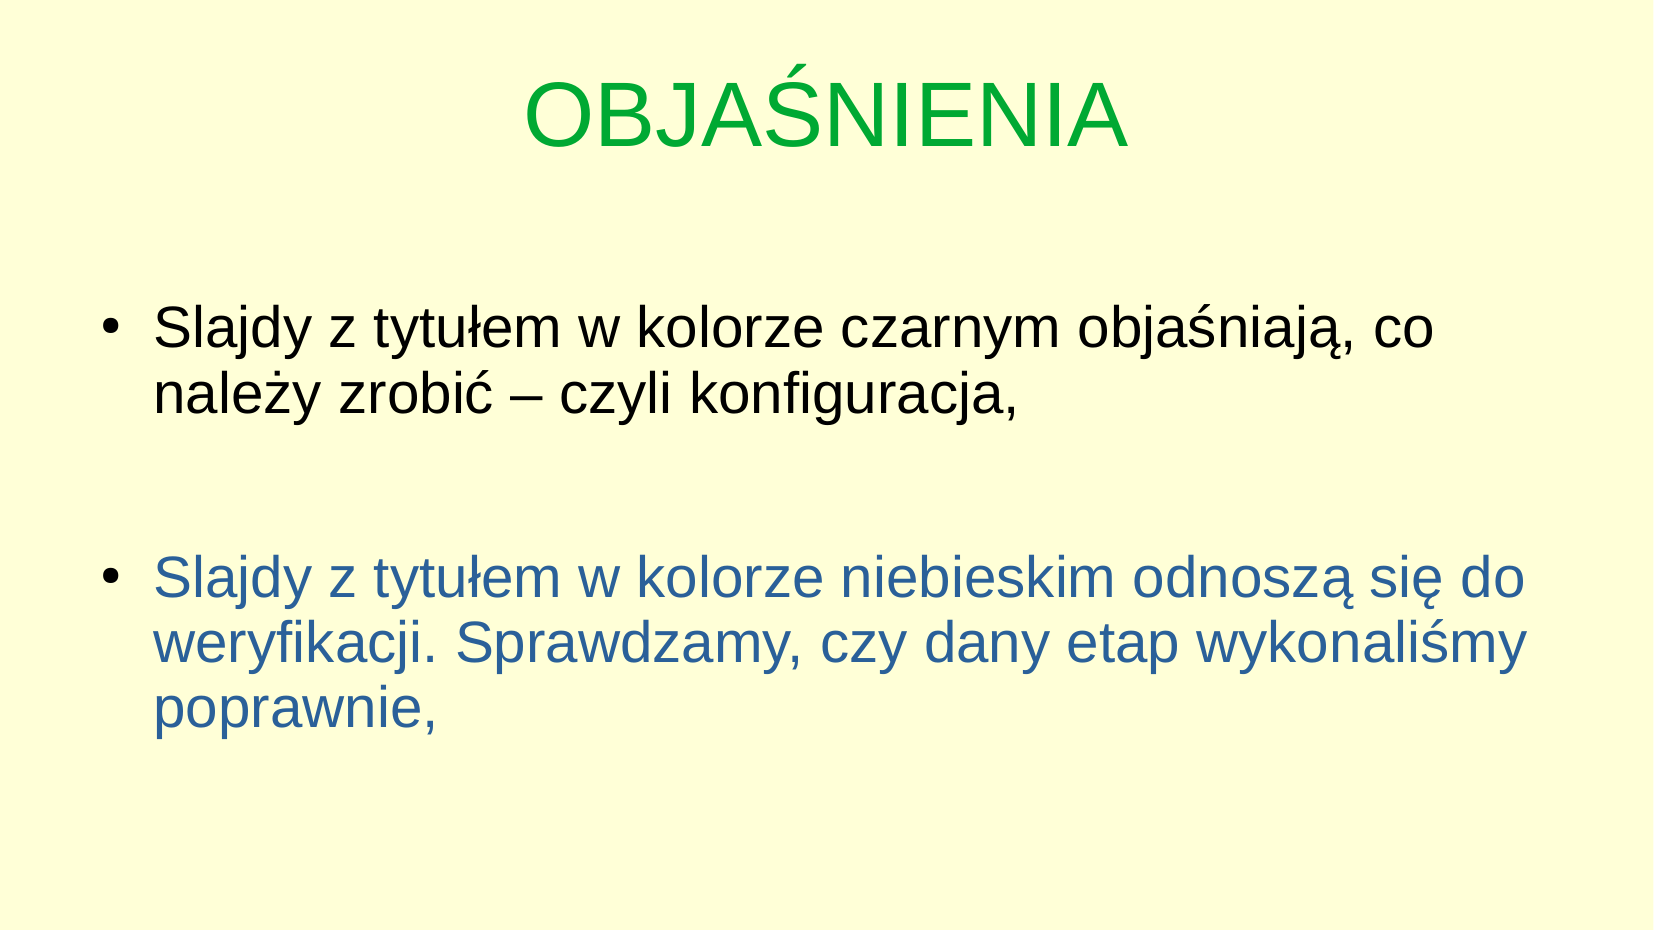

# OBJAŚNIENIA
Slajdy z tytułem w kolorze czarnym objaśniają, co należy zrobić – czyli konfiguracja,
Slajdy z tytułem w kolorze niebieskim odnoszą się do weryfikacji. Sprawdzamy, czy dany etap wykonaliśmy poprawnie,